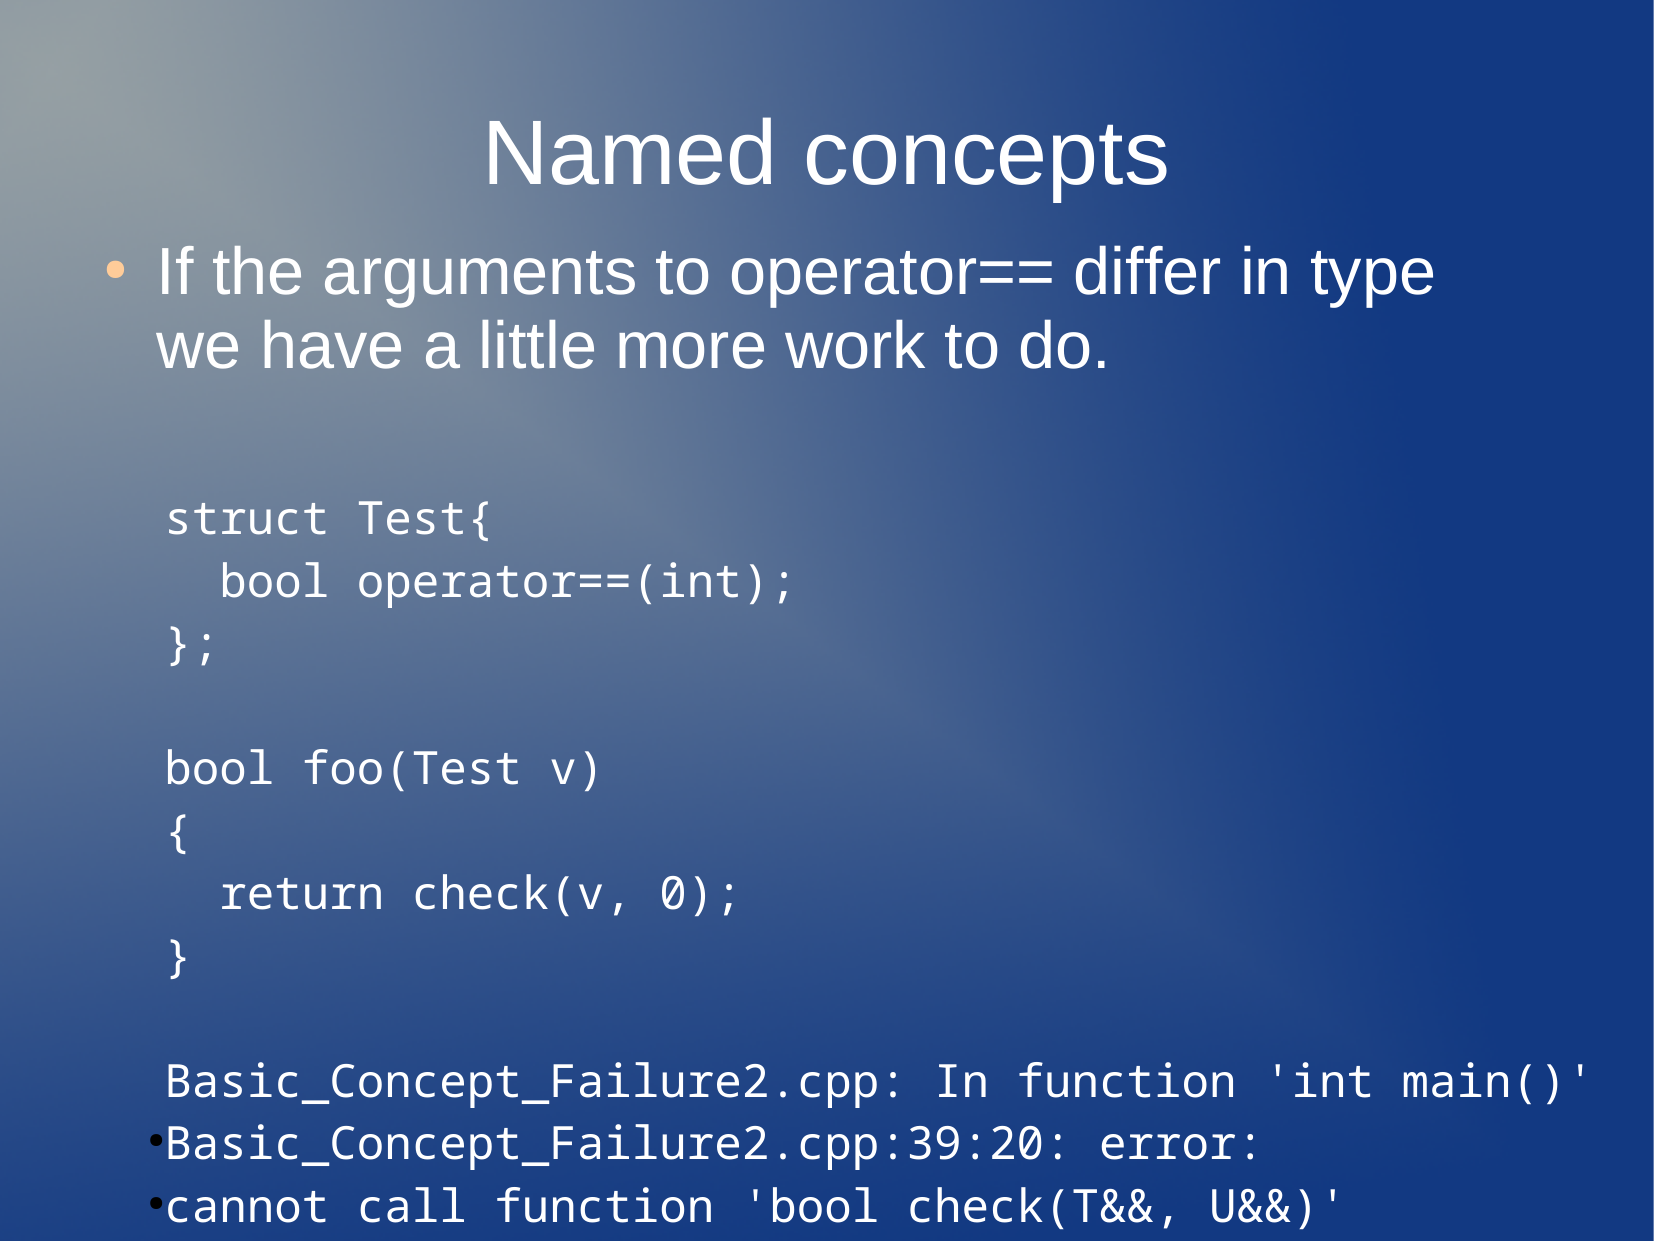

# Named concepts
If the arguments to operator== differ in type we have a little more work to do.
struct Test{
 bool operator==(int);
};
bool foo(Test v)
{
 return check(v, 0);
}
Basic_Concept_Failure2.cpp: In function 'int main()'
Basic_Concept_Failure2.cpp:39:20: error:
cannot call function 'bool check(T&&, U&&)'
 return check(v, 0);
... concept 'WeaklyEqualityComparable<Test&, int>'